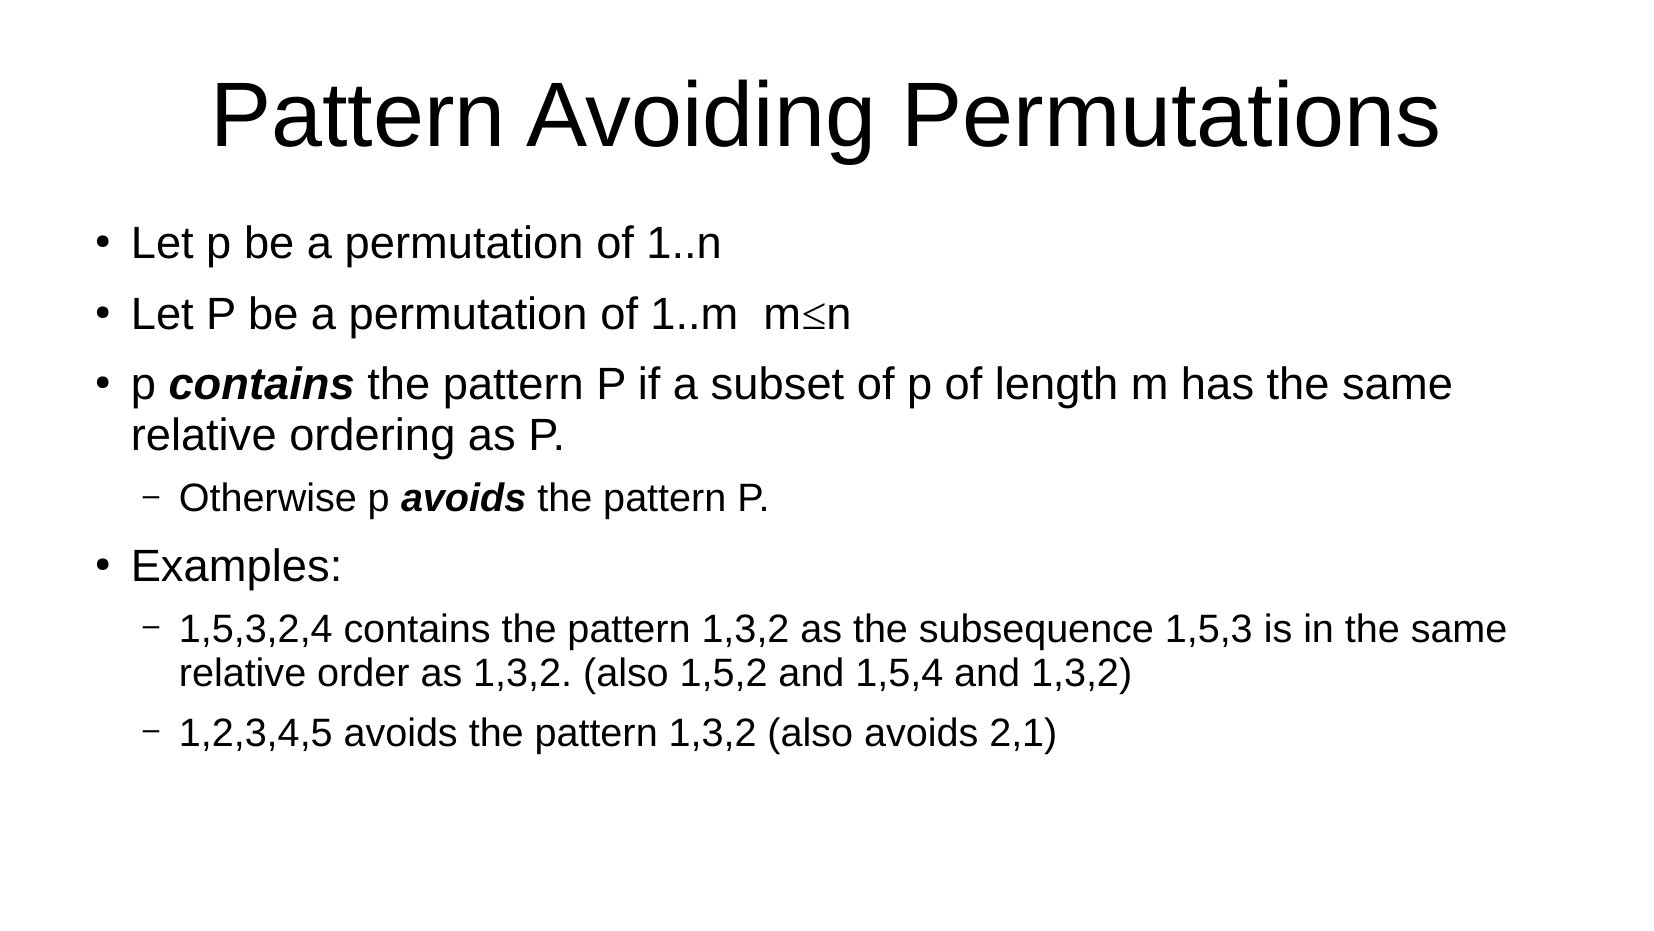

# Pattern Avoiding Permutations
Let p be a permutation of 1..n
Let P be a permutation of 1..m m≤n
p contains the pattern P if a subset of p of length m has the same relative ordering as P.
Otherwise p avoids the pattern P.
Examples:
1,5,3,2,4 contains the pattern 1,3,2 as the subsequence 1,5,3 is in the same relative order as 1,3,2. (also 1,5,2 and 1,5,4 and 1,3,2)
1,2,3,4,5 avoids the pattern 1,3,2 (also avoids 2,1)